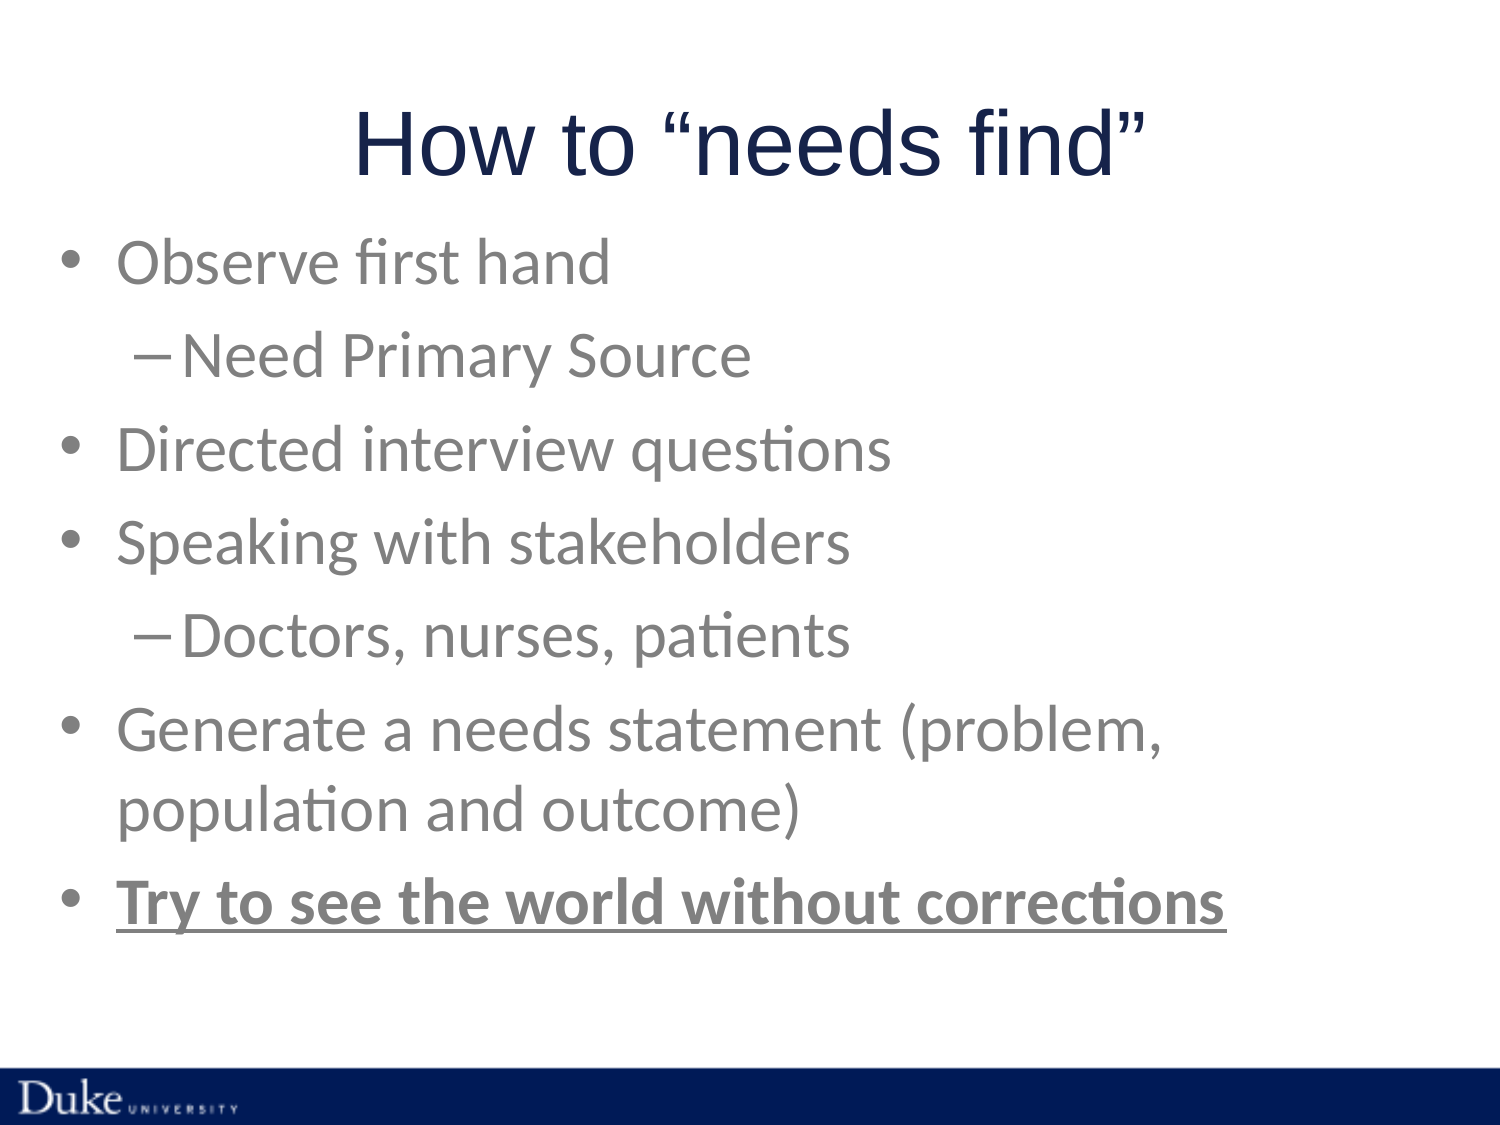

# How to “needs find”
Observe first hand
Need Primary Source
Directed interview questions
Speaking with stakeholders
Doctors, nurses, patients
Generate a needs statement (problem, population and outcome)
Try to see the world without corrections